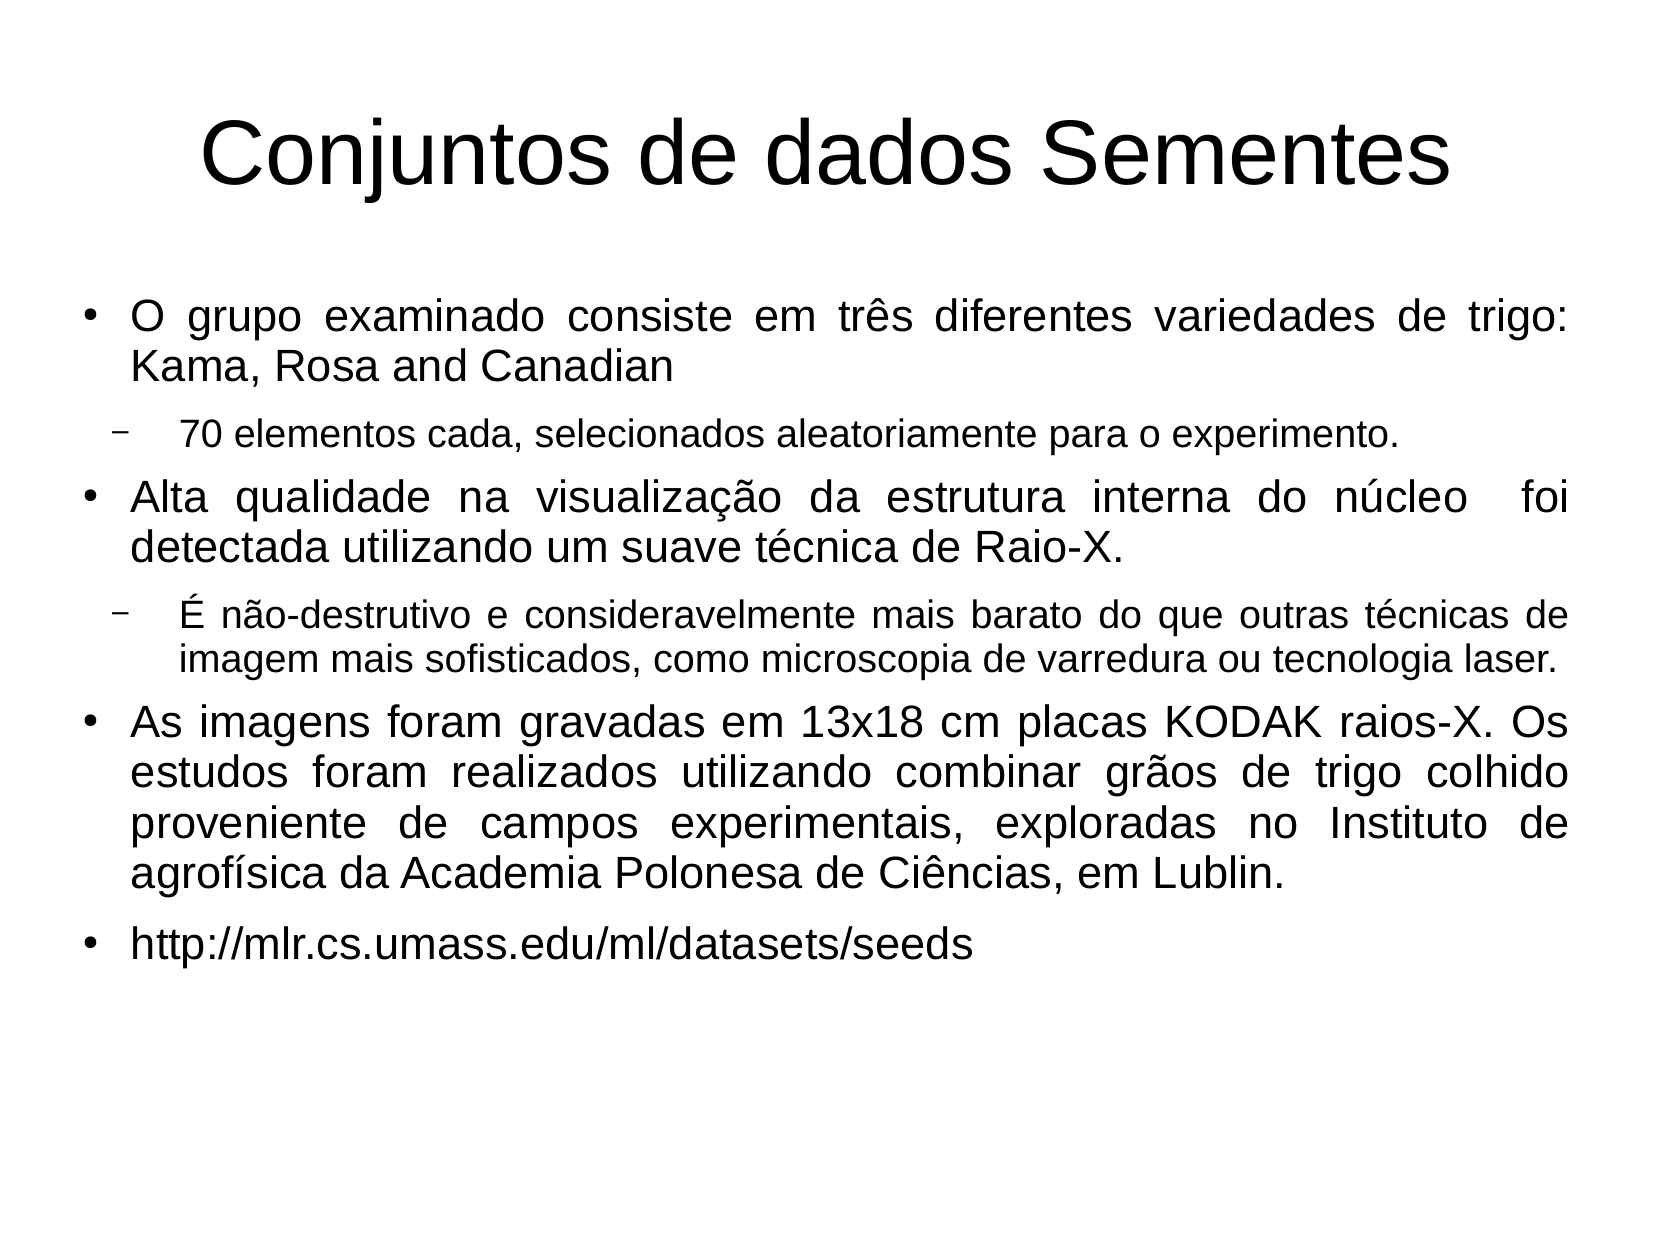

# Conjuntos de dados Sementes
O grupo examinado consiste em três diferentes variedades de trigo: Kama, Rosa and Canadian
70 elementos cada, selecionados aleatoriamente para o experimento.
Alta qualidade na visualização da estrutura interna do núcleo foi detectada utilizando um suave técnica de Raio-X.
É não-destrutivo e consideravelmente mais barato do que outras técnicas de imagem mais sofisticados, como microscopia de varredura ou tecnologia laser.
As imagens foram gravadas em 13x18 cm placas KODAK raios-X. Os estudos foram realizados utilizando combinar grãos de trigo colhido proveniente de campos experimentais, exploradas no Instituto de agrofísica da Academia Polonesa de Ciências, em Lublin.
http://mlr.cs.umass.edu/ml/datasets/seeds